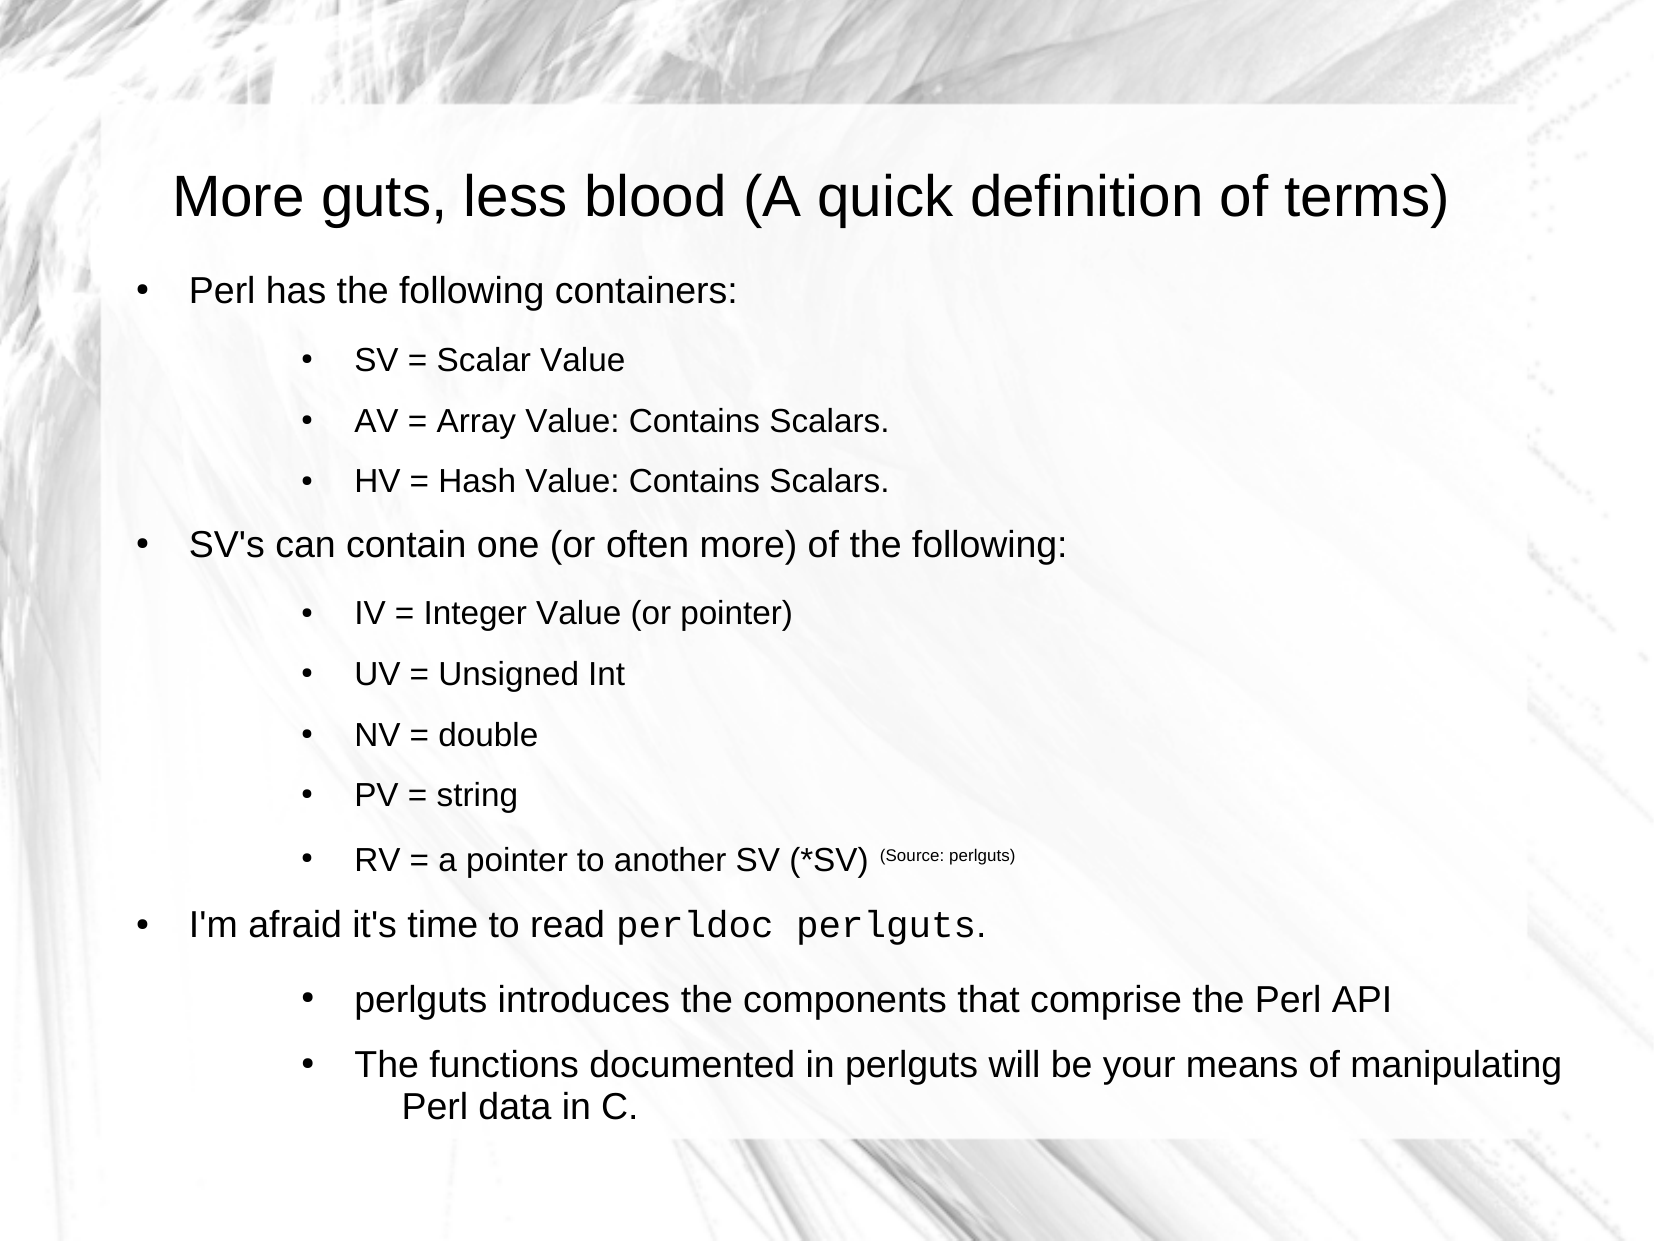

# More guts, less blood (A quick definition of terms)
Perl has the following containers:
SV = Scalar Value
AV = Array Value: Contains Scalars.
HV = Hash Value: Contains Scalars.
SV's can contain one (or often more) of the following:
IV = Integer Value (or pointer)
UV = Unsigned Int
NV = double
PV = string
RV = a pointer to another SV (*SV) (Source: perlguts)
I'm afraid it's time to read perldoc perlguts.
perlguts introduces the components that comprise the Perl API
The functions documented in perlguts will be your means of manipulating Perl data in C.